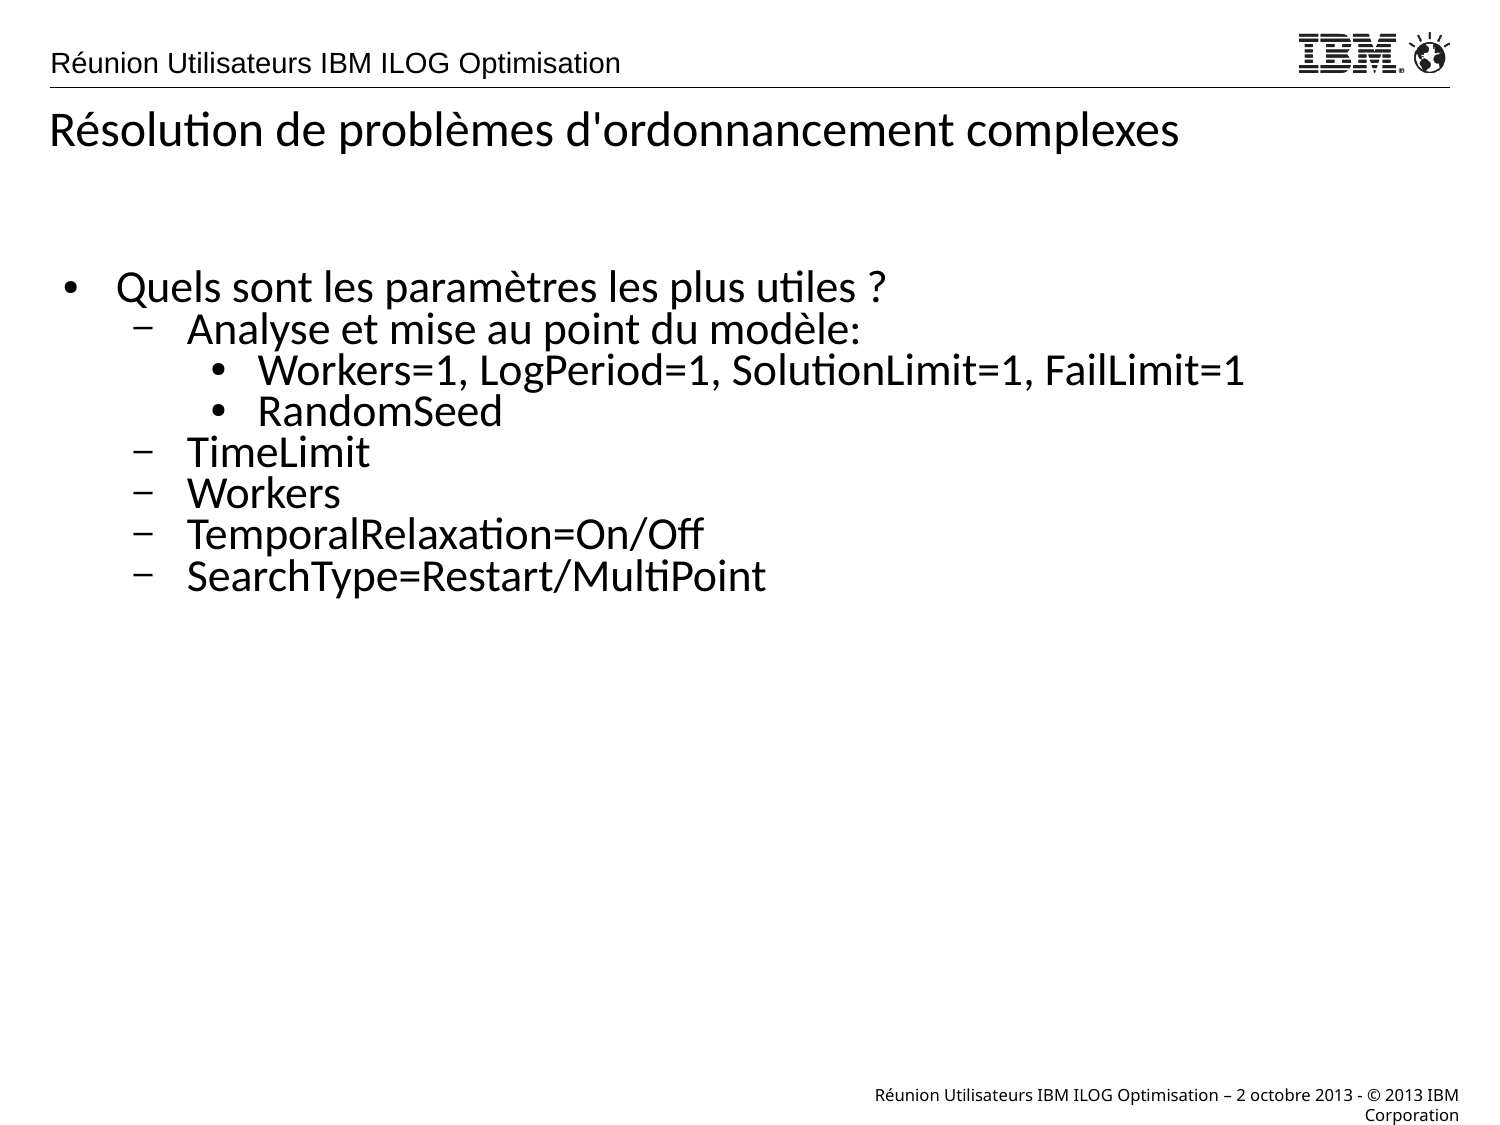

# Résolution de problèmes d'ordonnancement complexes
Quels sont les paramètres les plus utiles ?
Analyse et mise au point du modèle:
Workers=1, LogPeriod=1, SolutionLimit=1, FailLimit=1
RandomSeed
TimeLimit
Workers
TemporalRelaxation=On/Off
SearchType=Restart/MultiPoint